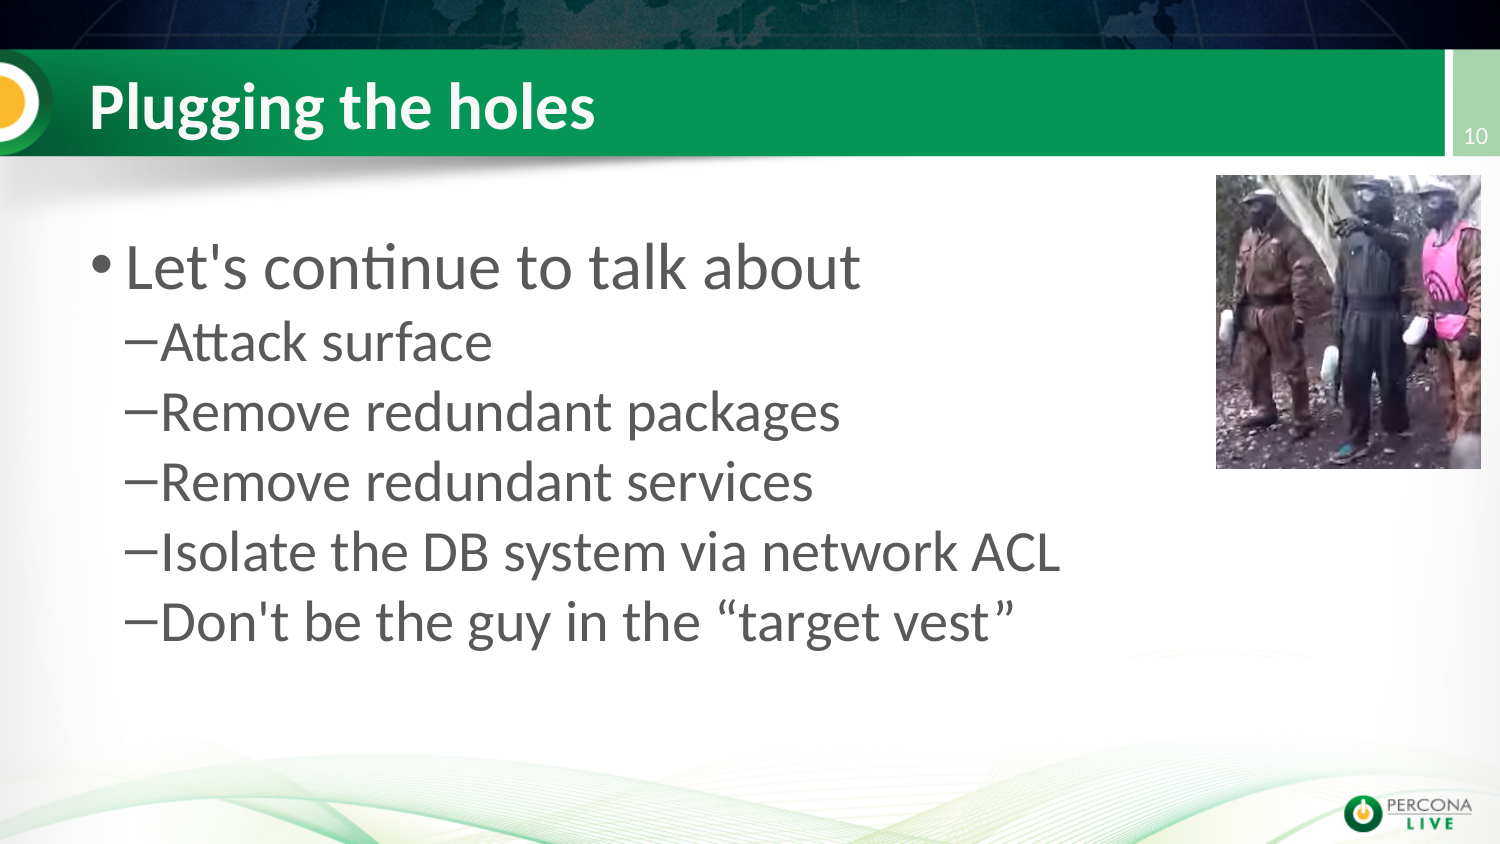

Plugging the holes
Let's continue to talk about
Attack surface
Remove redundant packages
Remove redundant services
Isolate the DB system via network ACL
Don't be the guy in the “target vest”